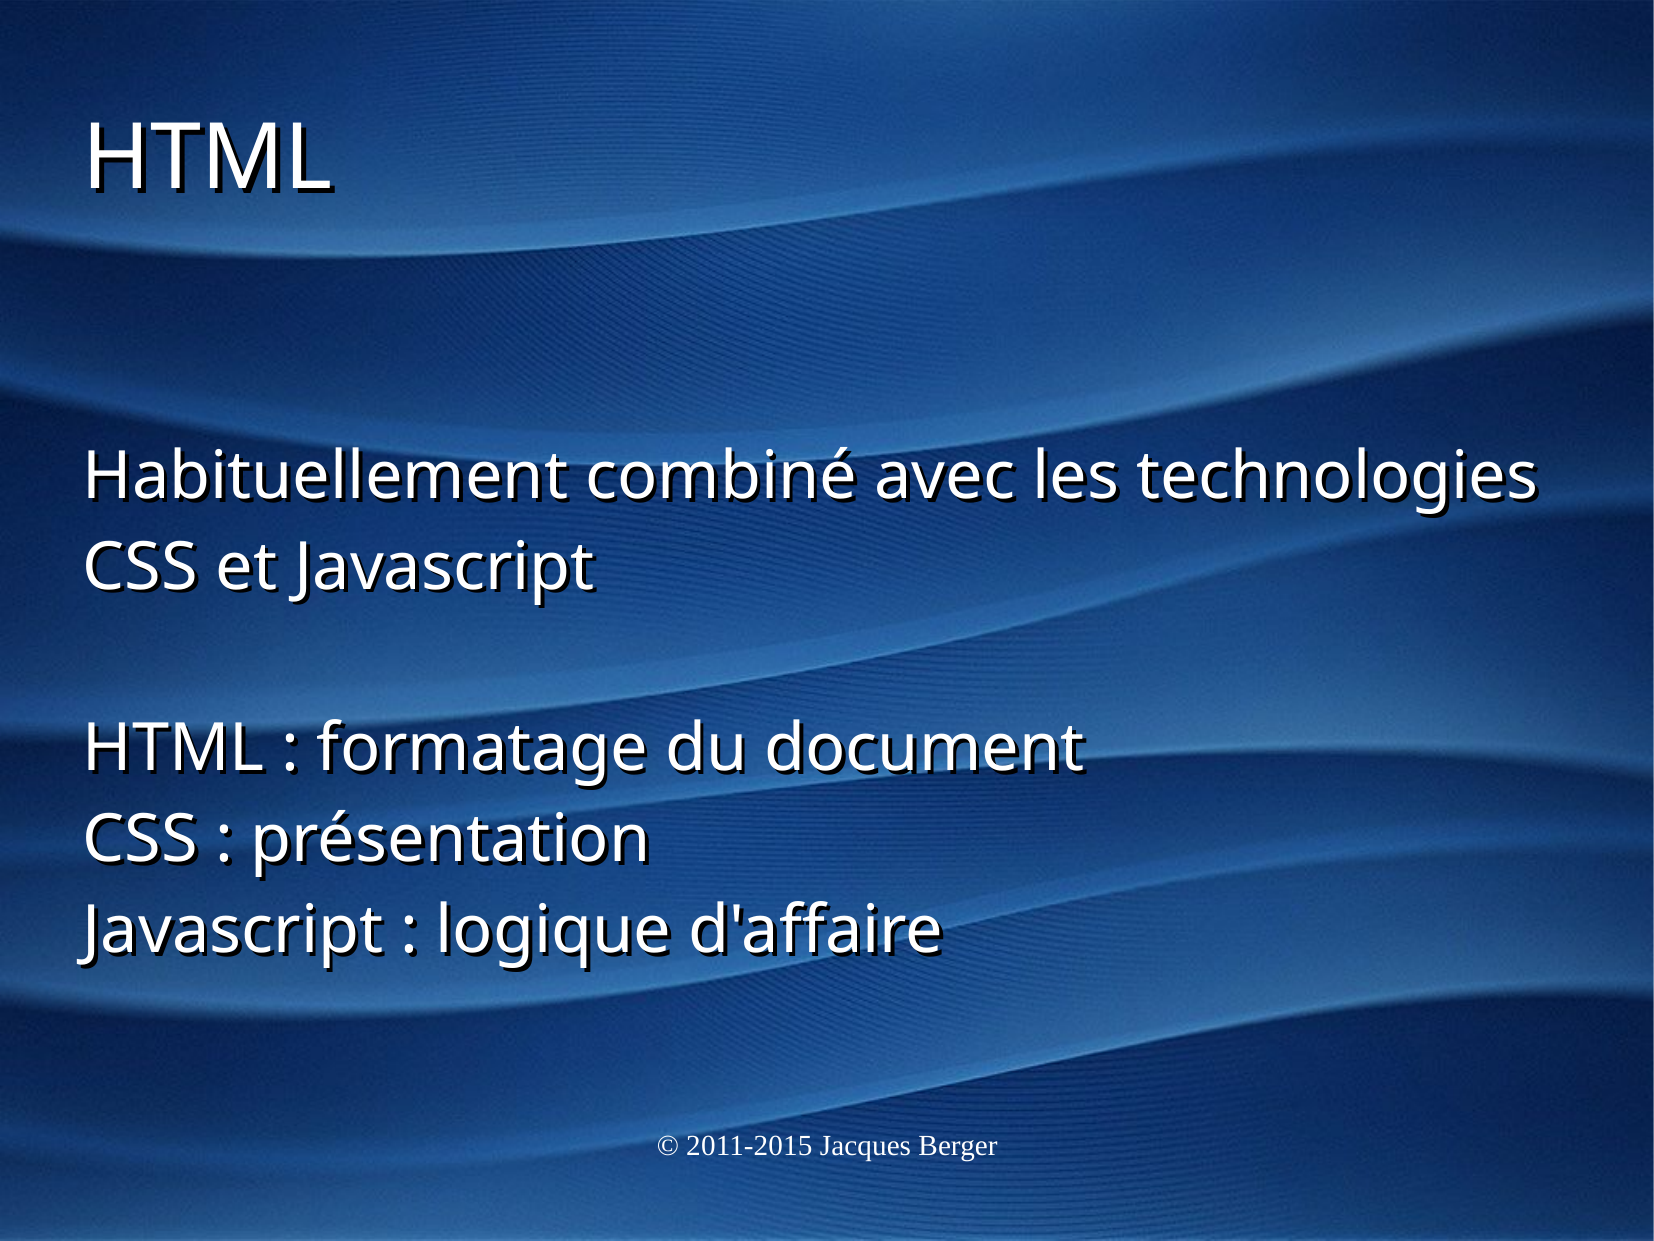

# HTML
Habituellement combiné avec les technologies CSS et Javascript
HTML : formatage du document
CSS : présentation
Javascript : logique d'affaire
© 2011-2015 Jacques Berger